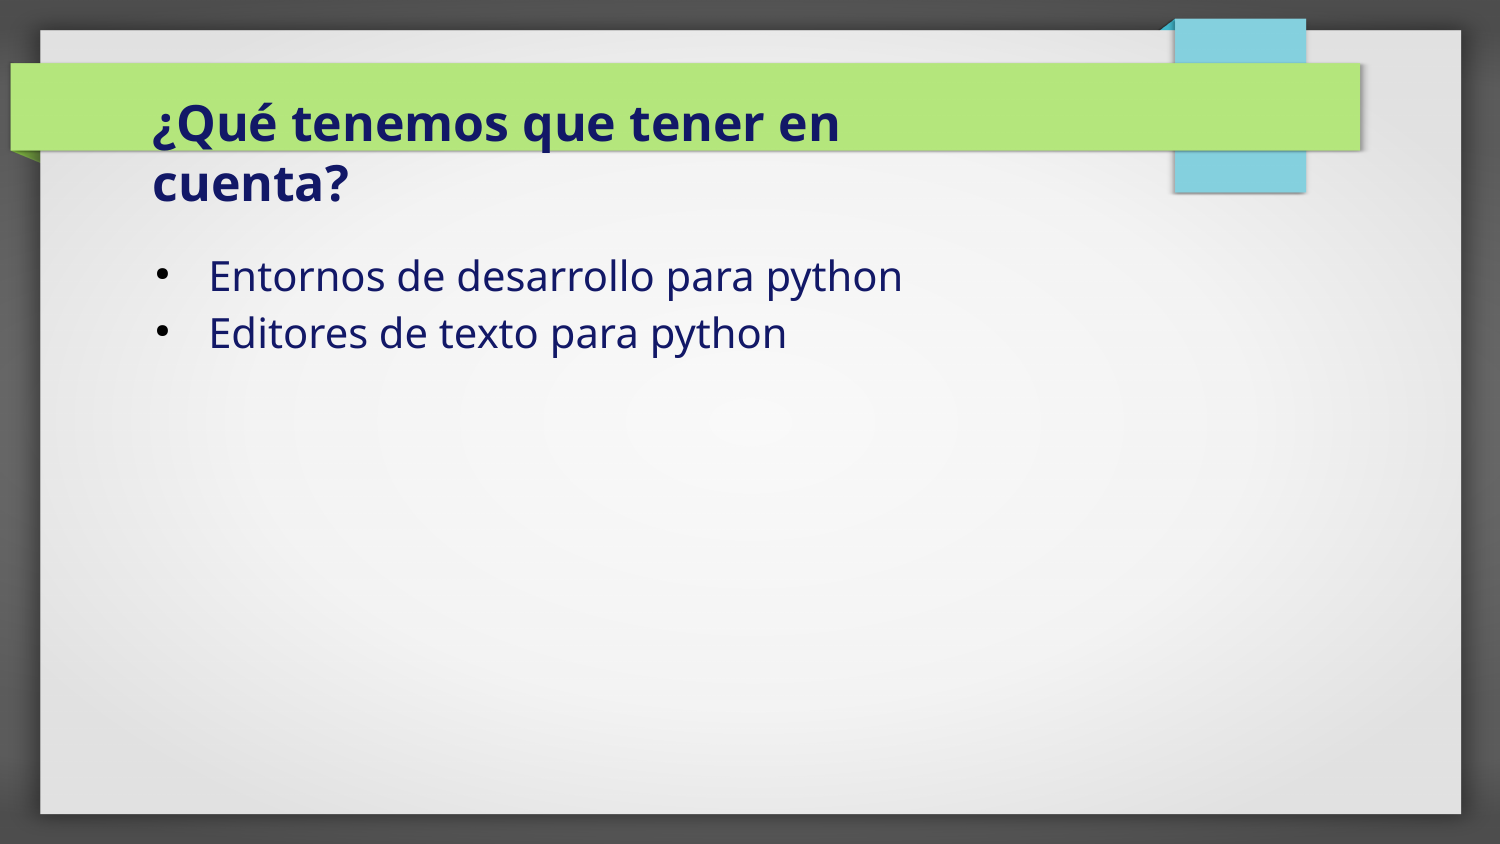

# ¿Qué tenemos que tener en cuenta?
Entornos de desarrollo para python
Editores de texto para python